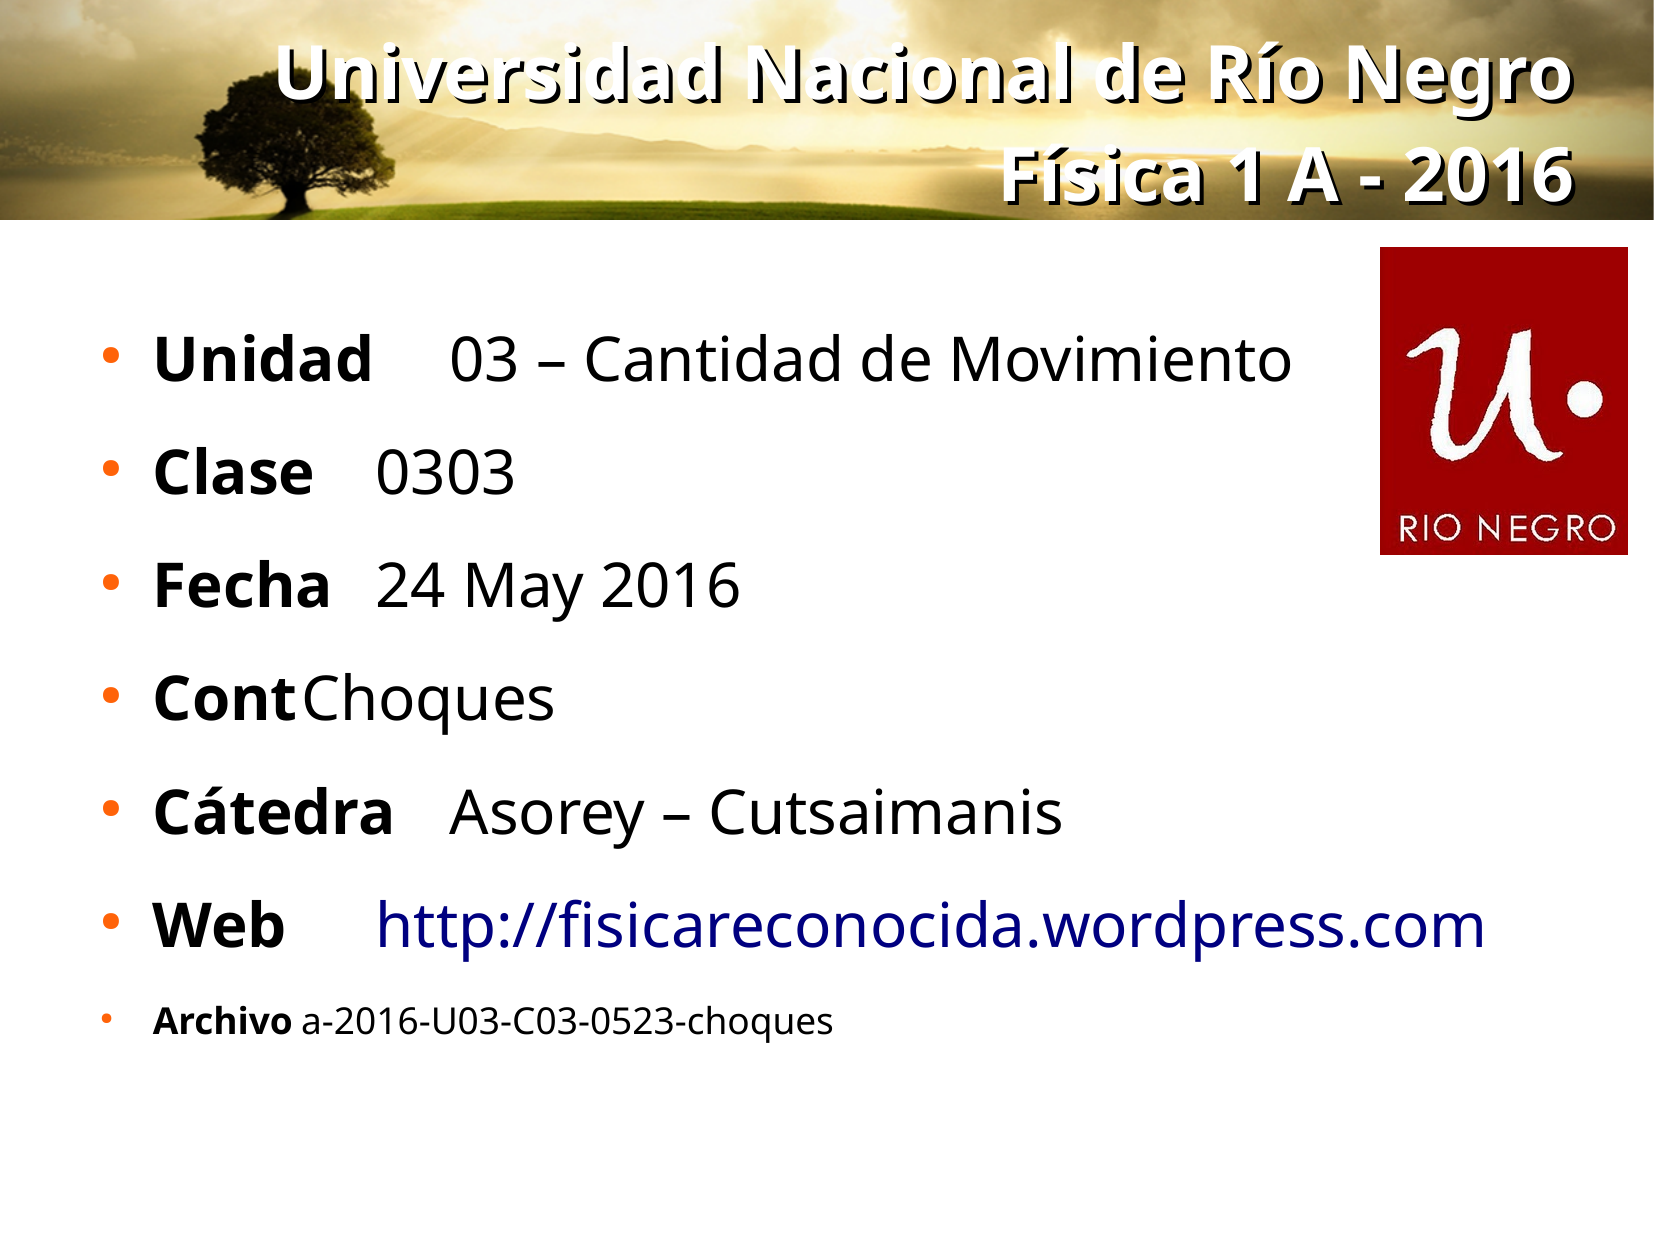

# Universidad Nacional de Río Negro Física 1 A - 2016
Unidad 		03 – Cantidad de Movimiento
Clase			0303
Fecha		24 May 2016
Cont			Choques
Cátedra		Asorey – Cutsaimanis
Web 			http://fisicareconocida.wordpress.com
Archivo			a-2016-U03-C03-0523-choques